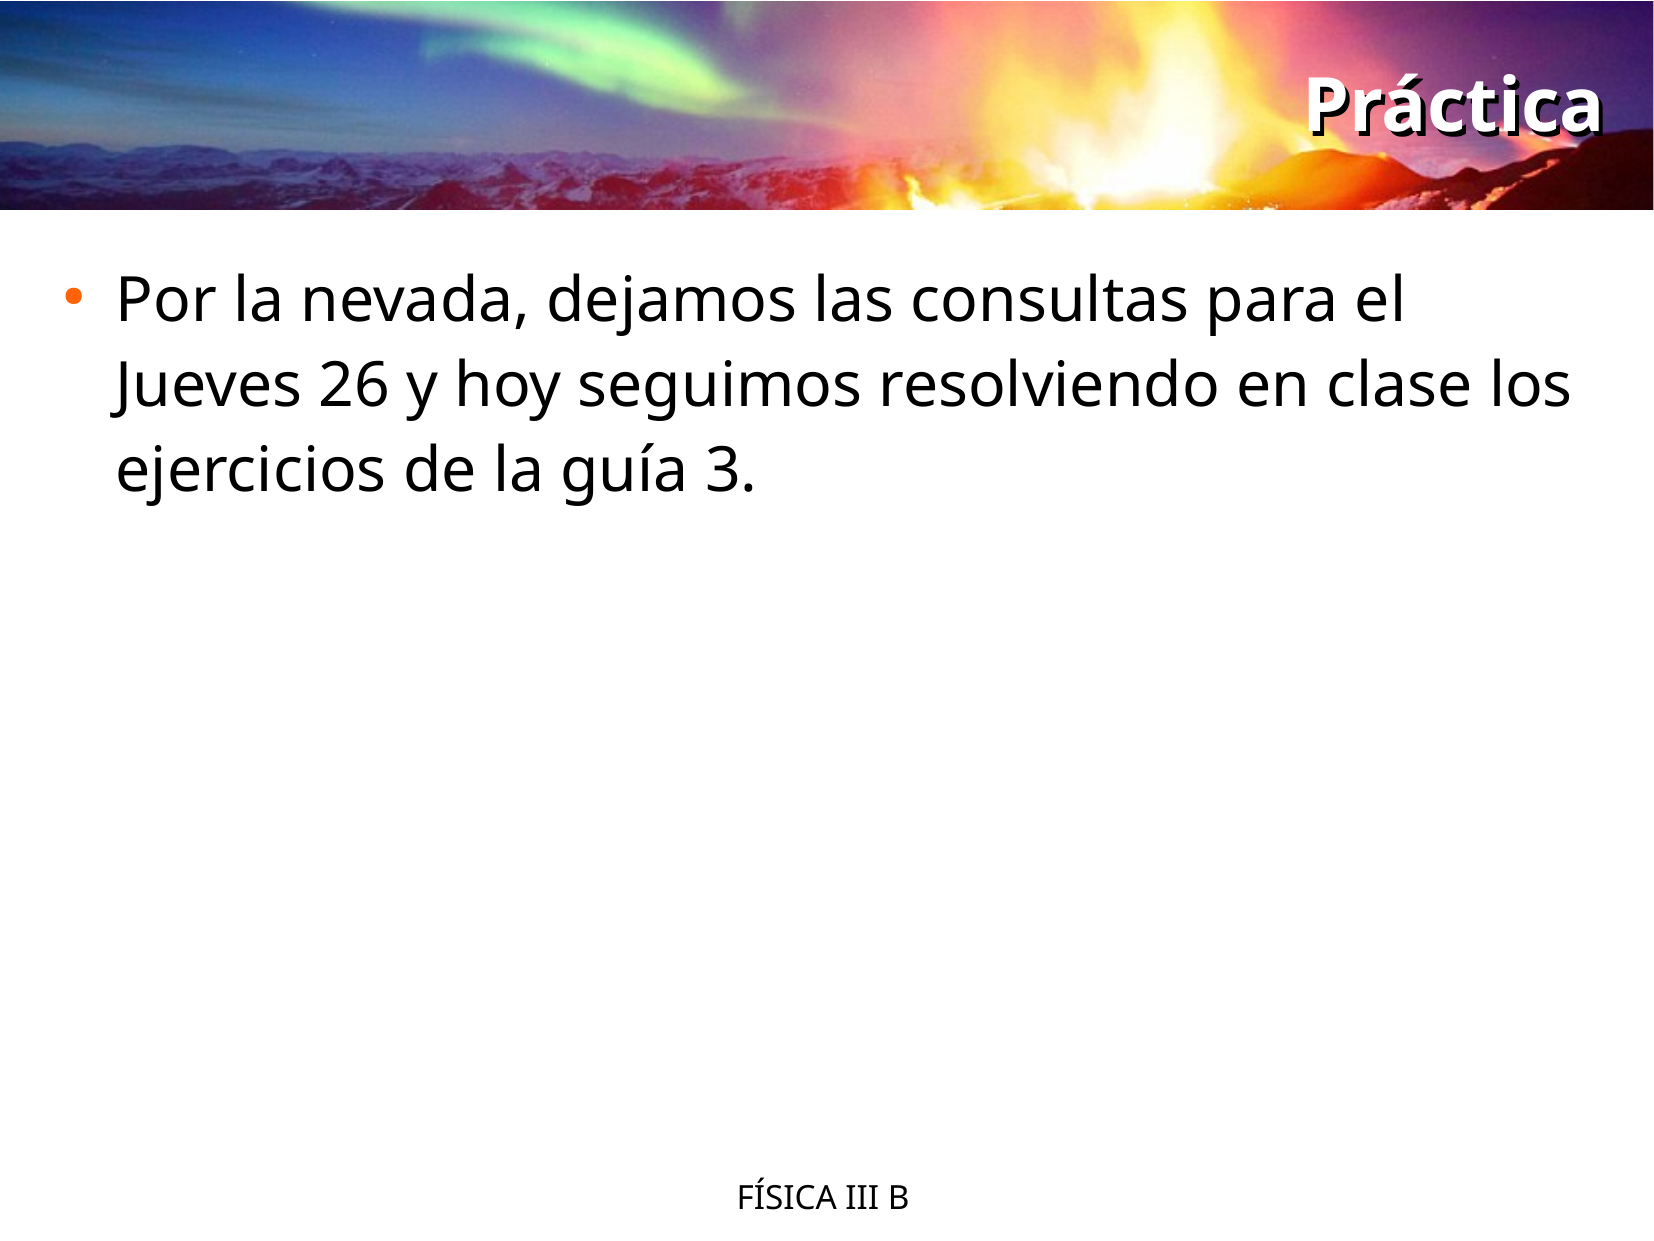

# Práctica
Por la nevada, dejamos las consultas para el Jueves 26 y hoy seguimos resolviendo en clase los ejercicios de la guía 3.
FÍSICA III B